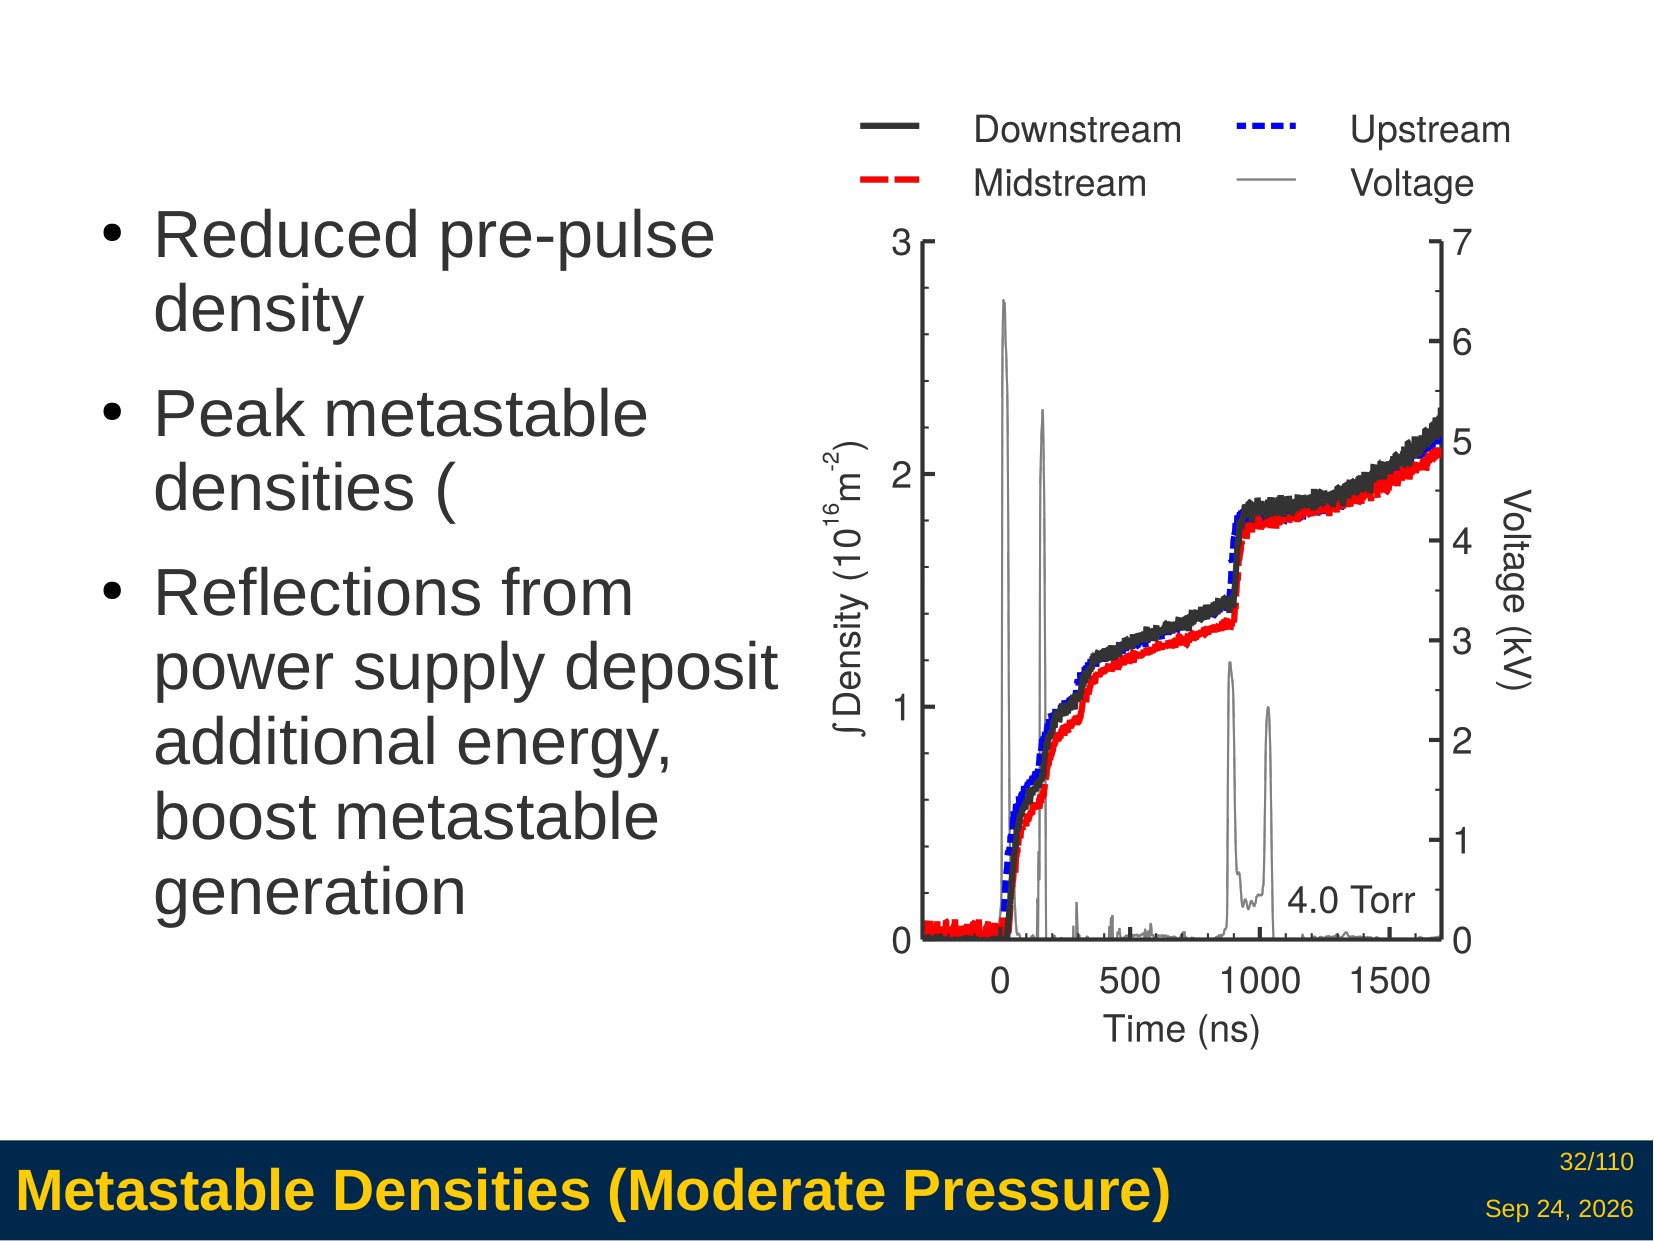

Reduced pre-pulse density
Peak metastable densities (
Reflections from power supply deposit additional energy, boost metastable generation
# Metastable Densities (Moderate Pressure)
32